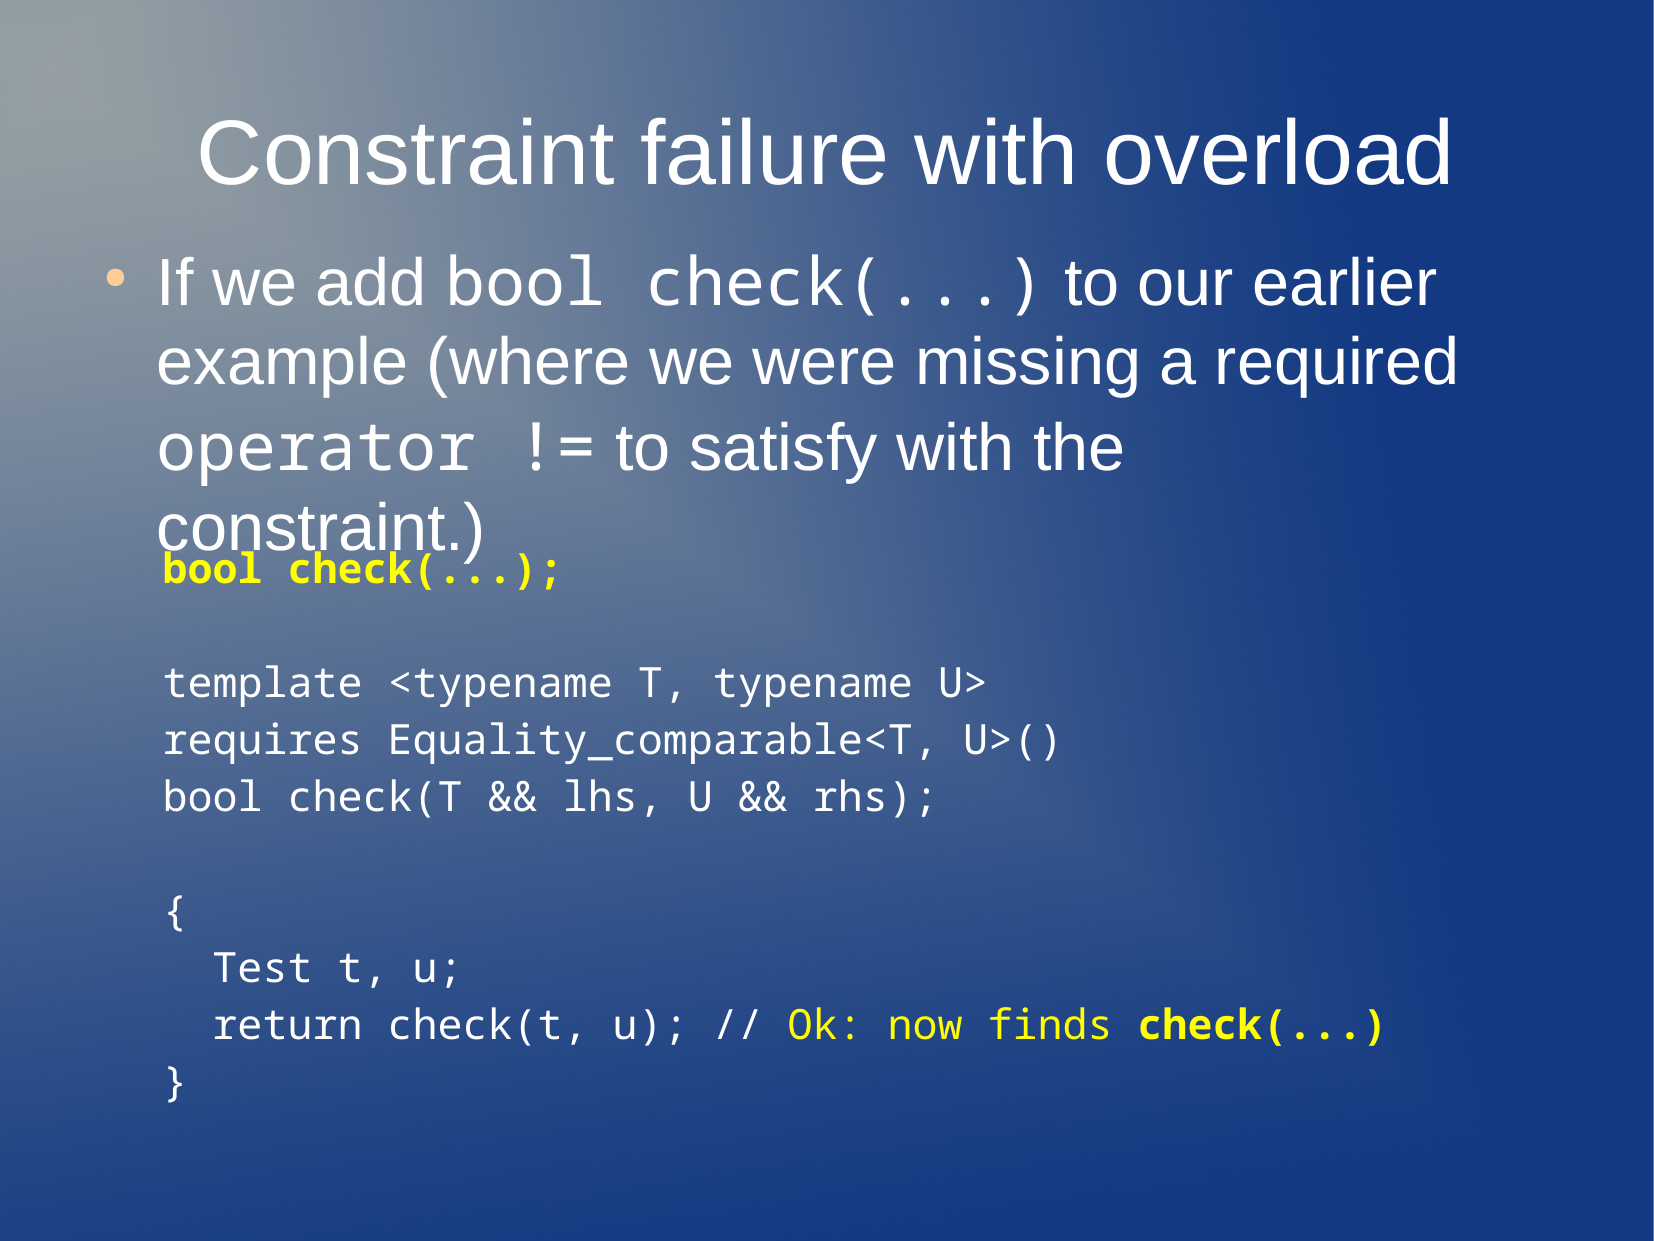

# Constraint failure with overload
If we add bool check(...) to our earlier example (where we were missing a required operator != to satisfy with the constraint.)
bool check(...);
template <typename T, typename U>
requires Equality_comparable<T, U>()
bool check(T && lhs, U && rhs);
{
 Test t, u;
 return check(t, u); // Ok: now finds check(...)
}